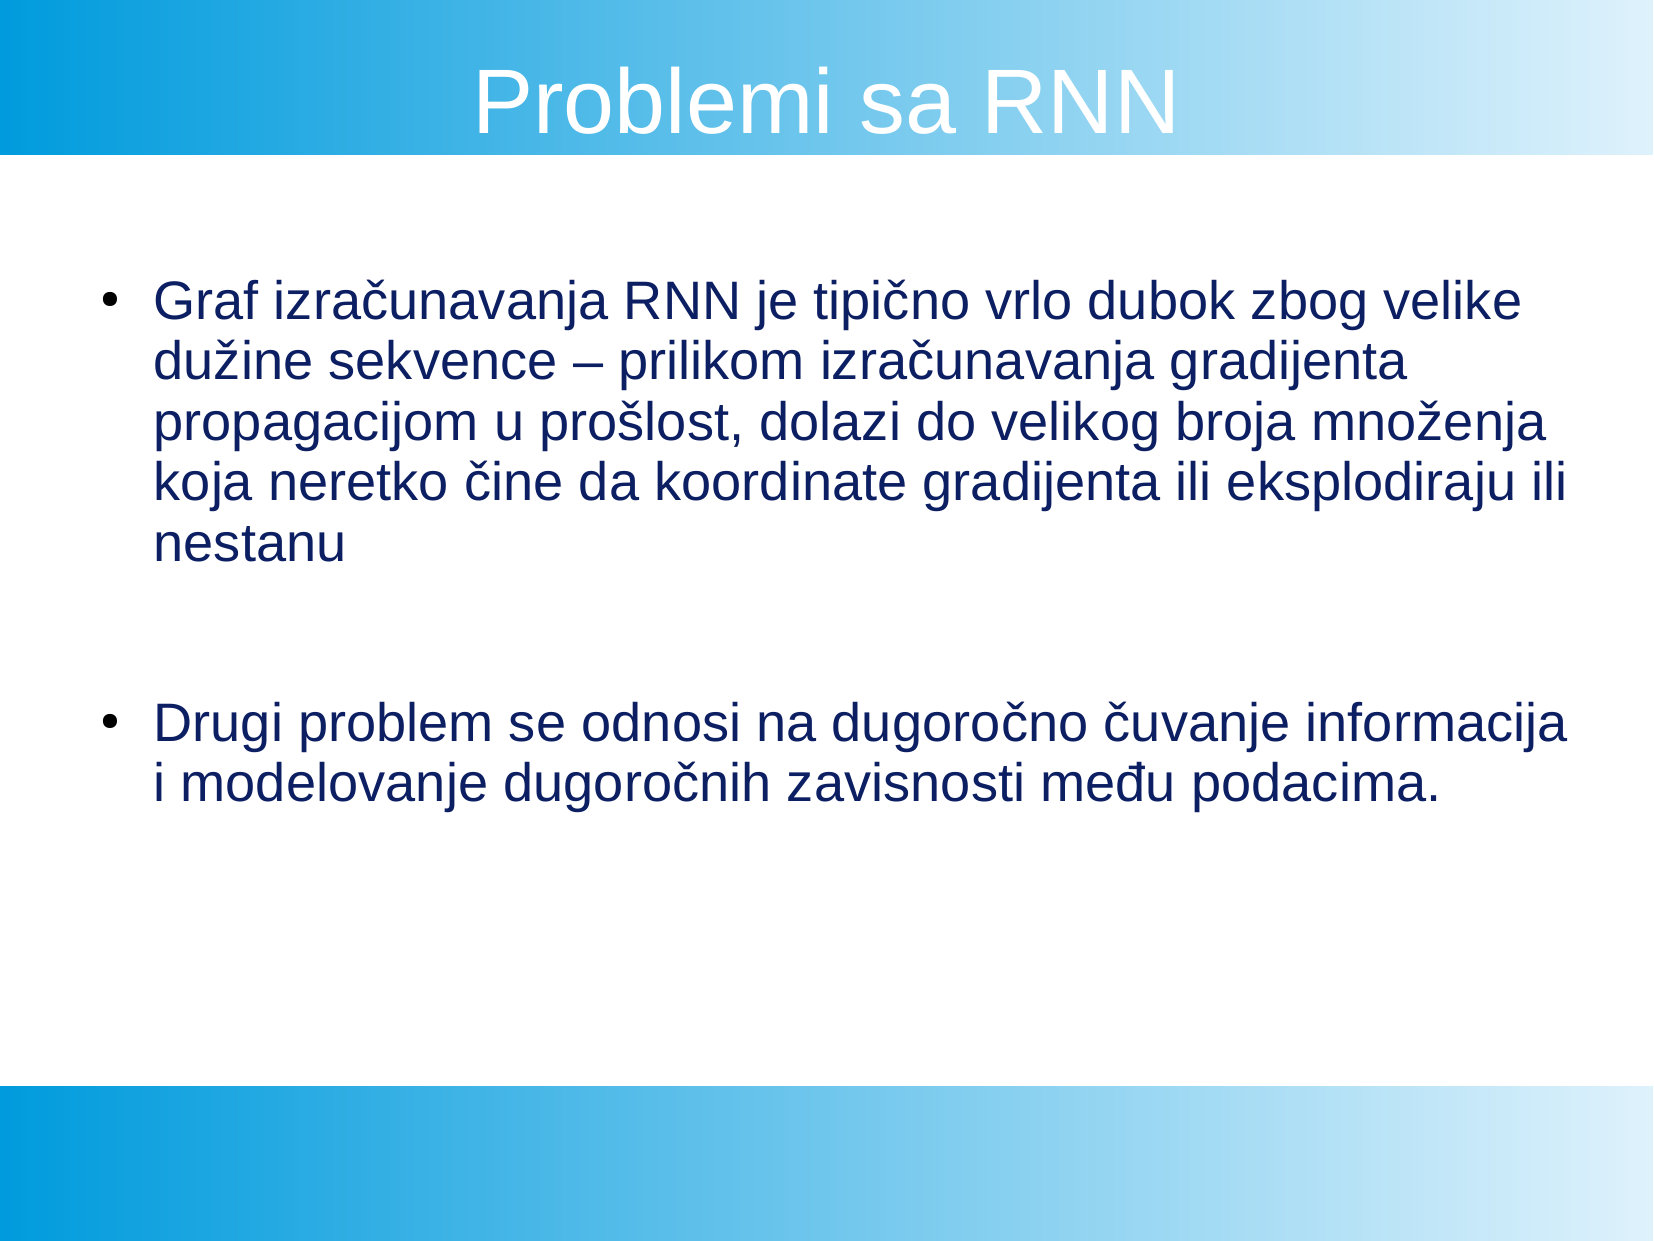

# Problemi sa RNN
Graf izračunavanja RNN je tipično vrlo dubok zbog velike dužine sekvence – prilikom izračunavanja gradijenta propagacijom u prošlost, dolazi do velikog broja množenja koja neretko čine da koordinate gradijenta ili eksplodiraju ili nestanu
Drugi problem se odnosi na dugoročno čuvanje informacija i modelovanje dugoročnih zavisnosti među podacima.